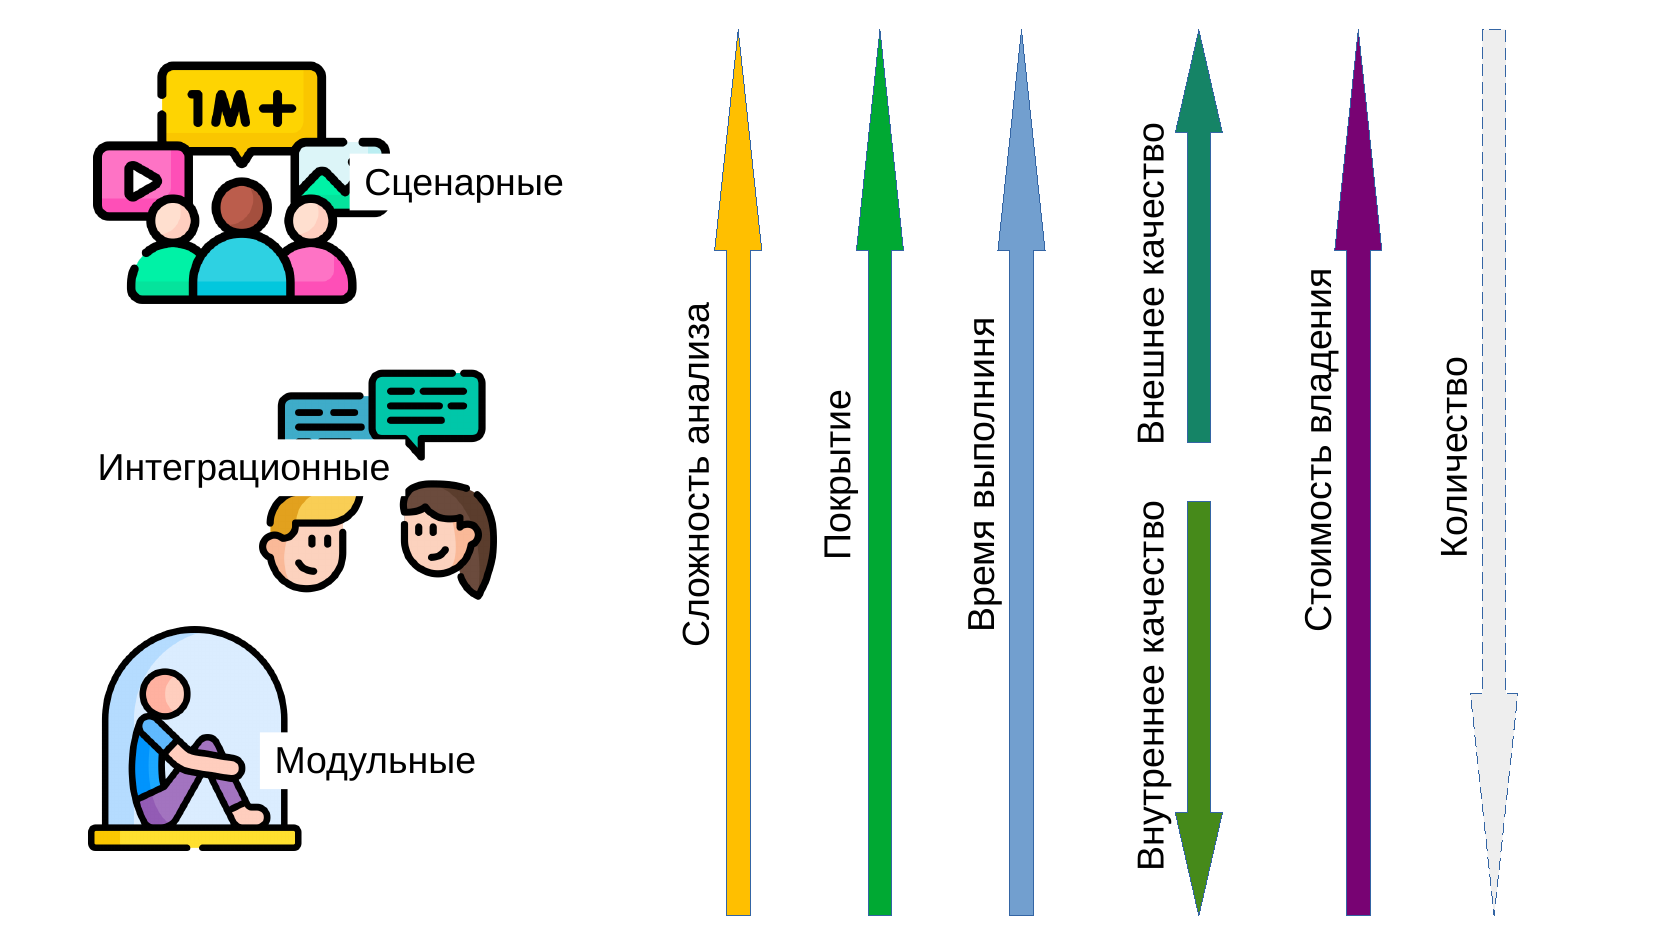

Сложность анализа
Покрытие
Время выполниня
Внешнее качество
Стоимость владения
Количество
Сценарные
Интеграционные
Внутреннее качество
Модульные